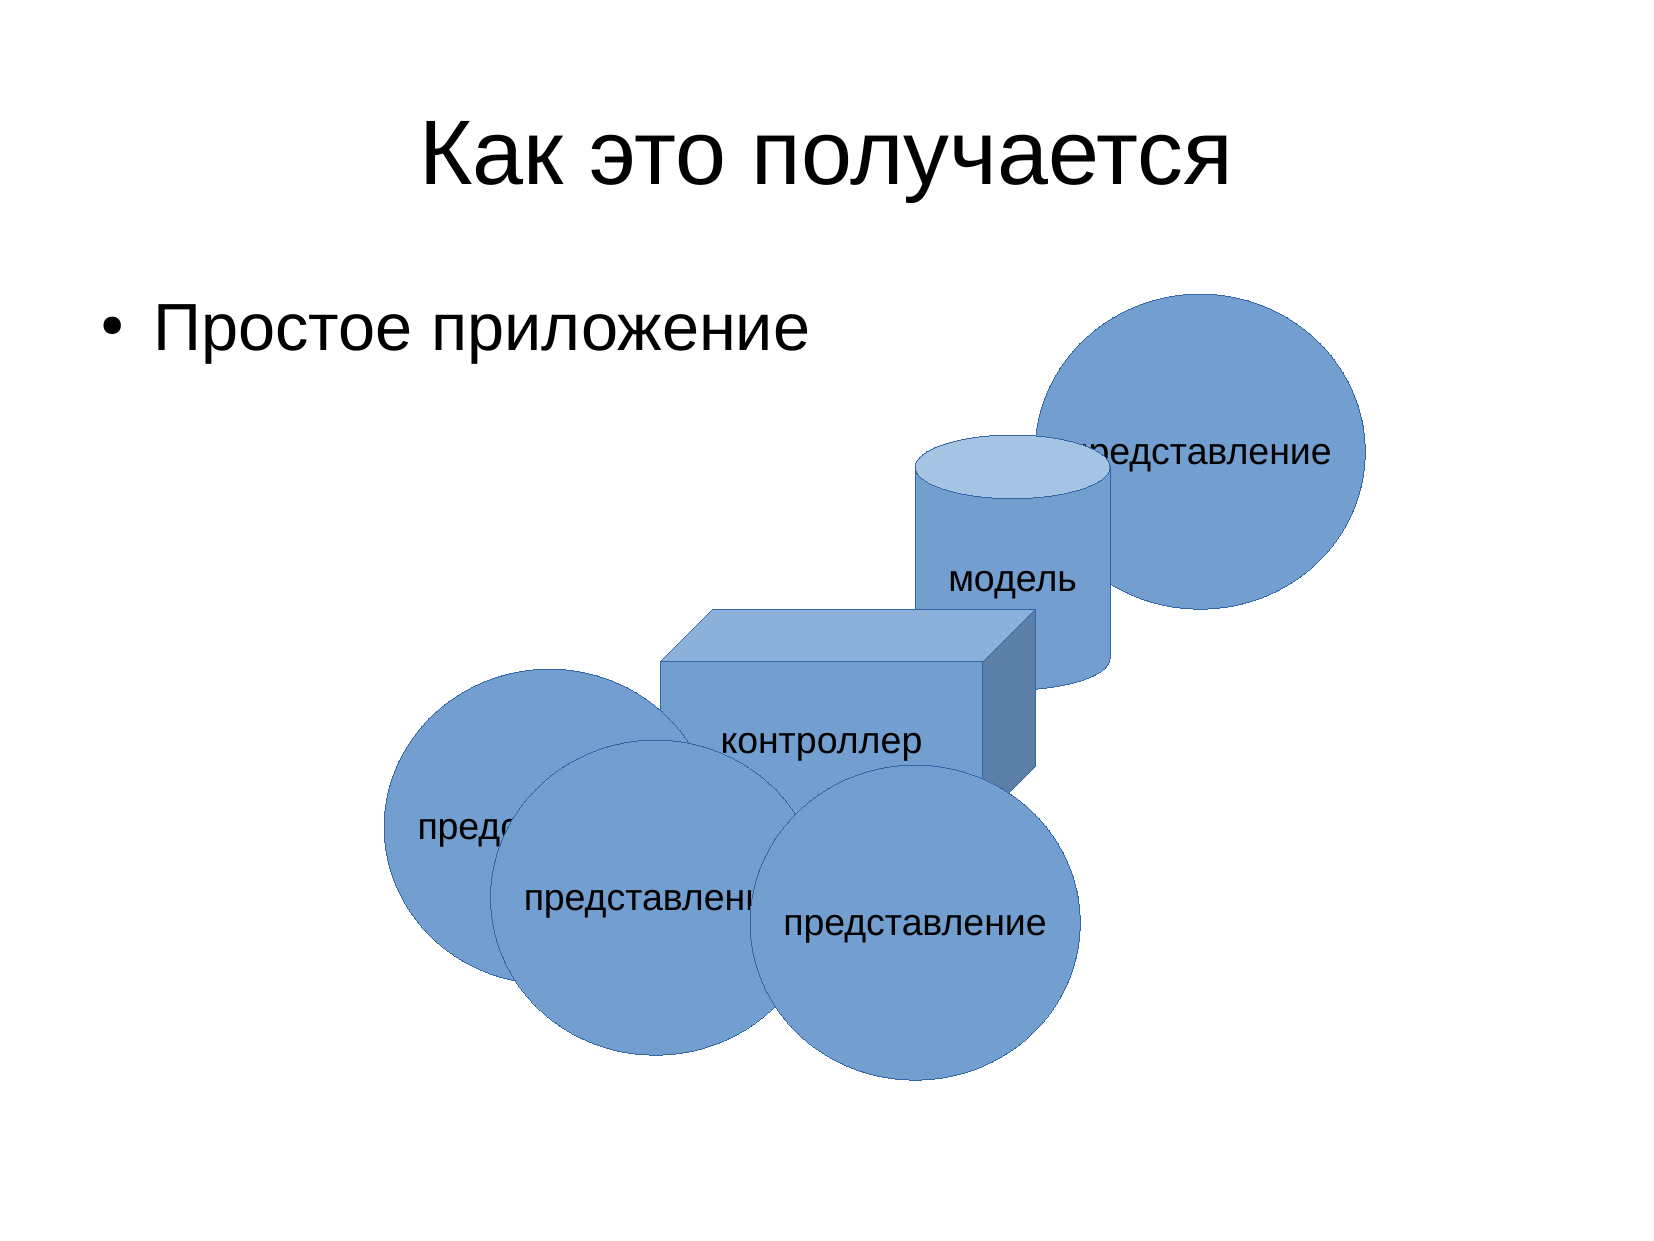

# Как это получается
Простое приложение
представление
модель
контроллер
представление
представление
представление